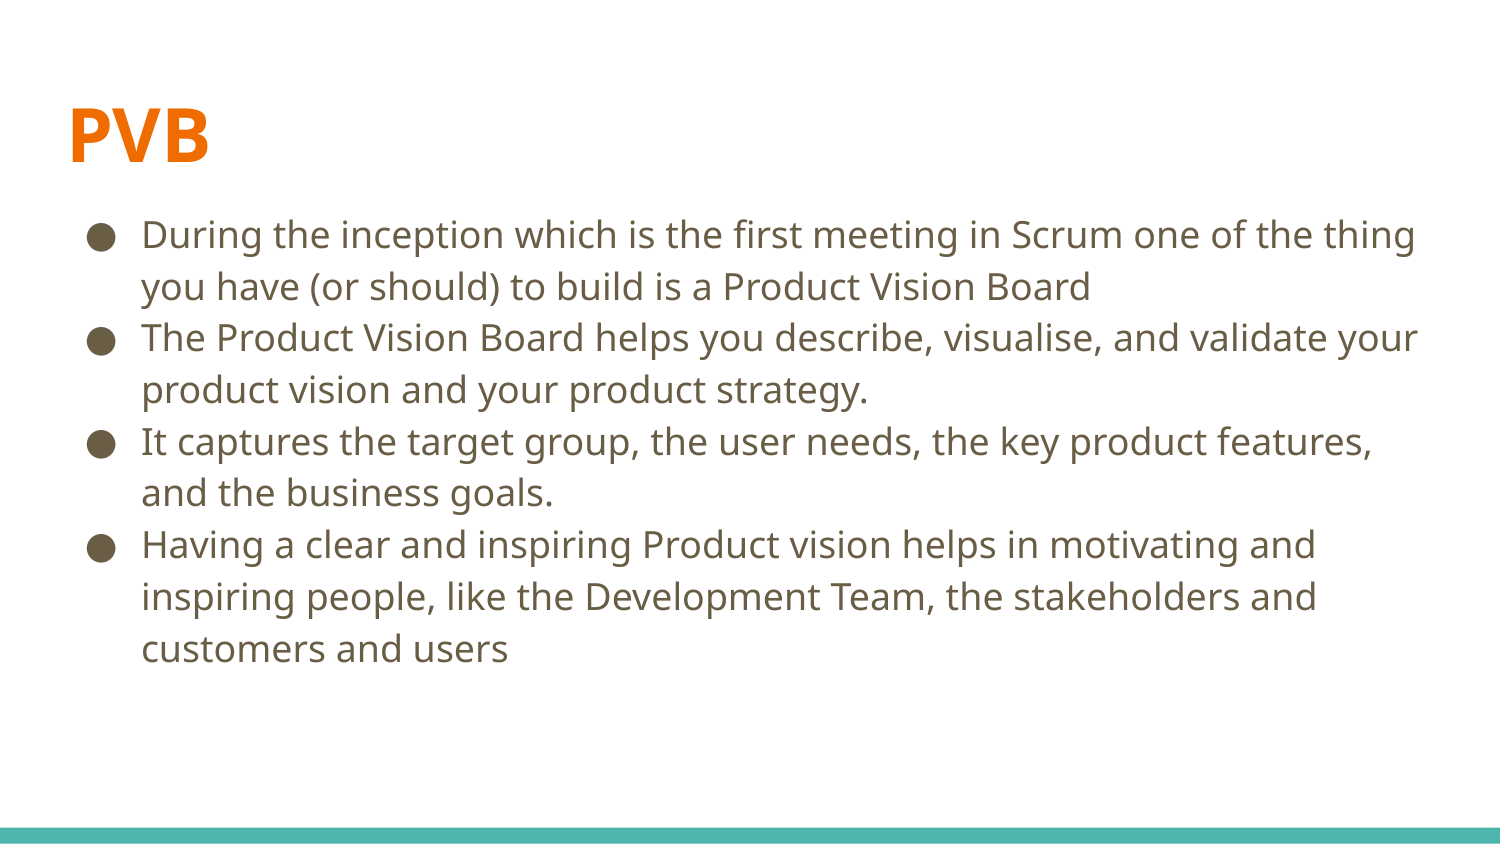

# PVB
During the inception which is the first meeting in Scrum one of the thing you have (or should) to build is a Product Vision Board
The Product Vision Board helps you describe, visualise, and validate your product vision and your product strategy.
It captures the target group, the user needs, the key product features, and the business goals.
Having a clear and inspiring Product vision helps in motivating and inspiring people, like the Development Team, the stakeholders and customers and users